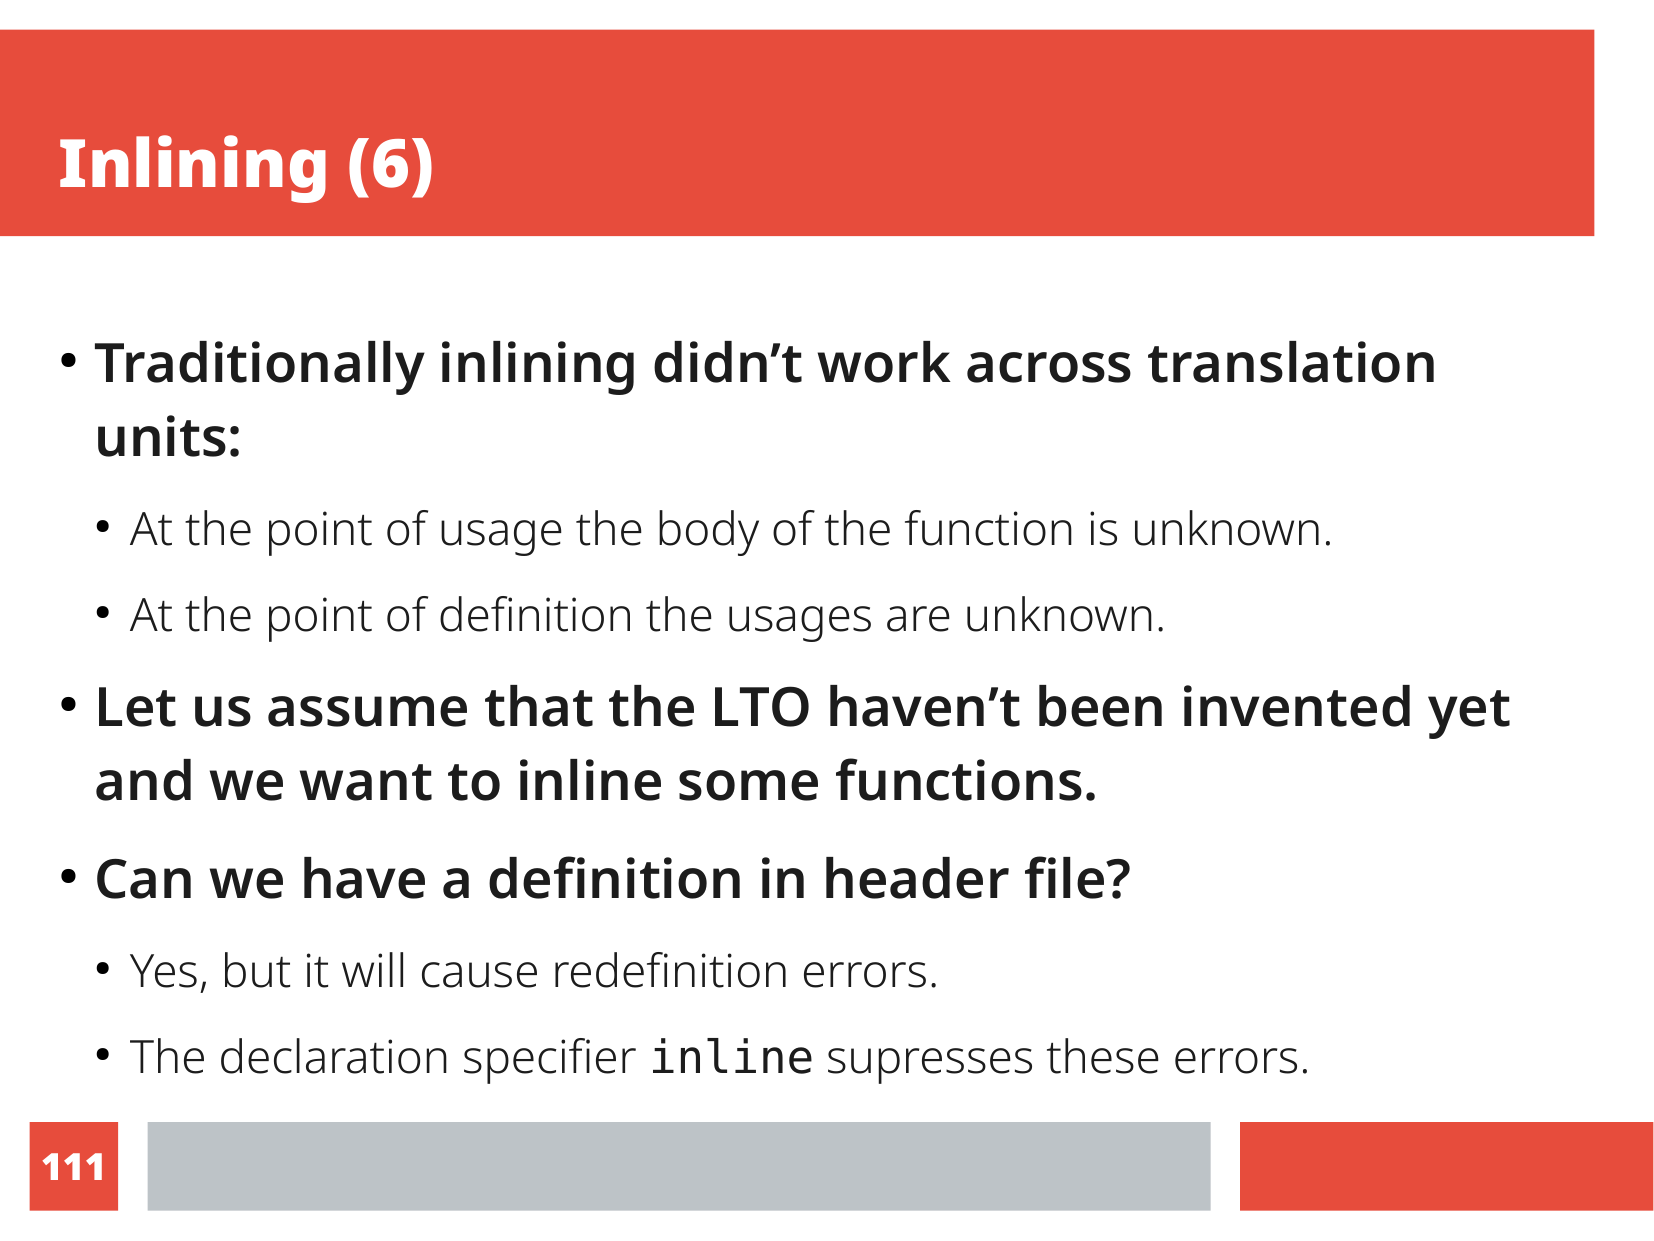

# Inlining (6)
Traditionally inlining didn’t work across translation units:
At the point of usage the body of the function is unknown.
At the point of definition the usages are unknown.
Let us assume that the LTO haven’t been invented yet and we want to inline some functions.
Can we have a definition in header file?
Yes, but it will cause redefinition errors.
The declaration specifier inline supresses these errors.
111